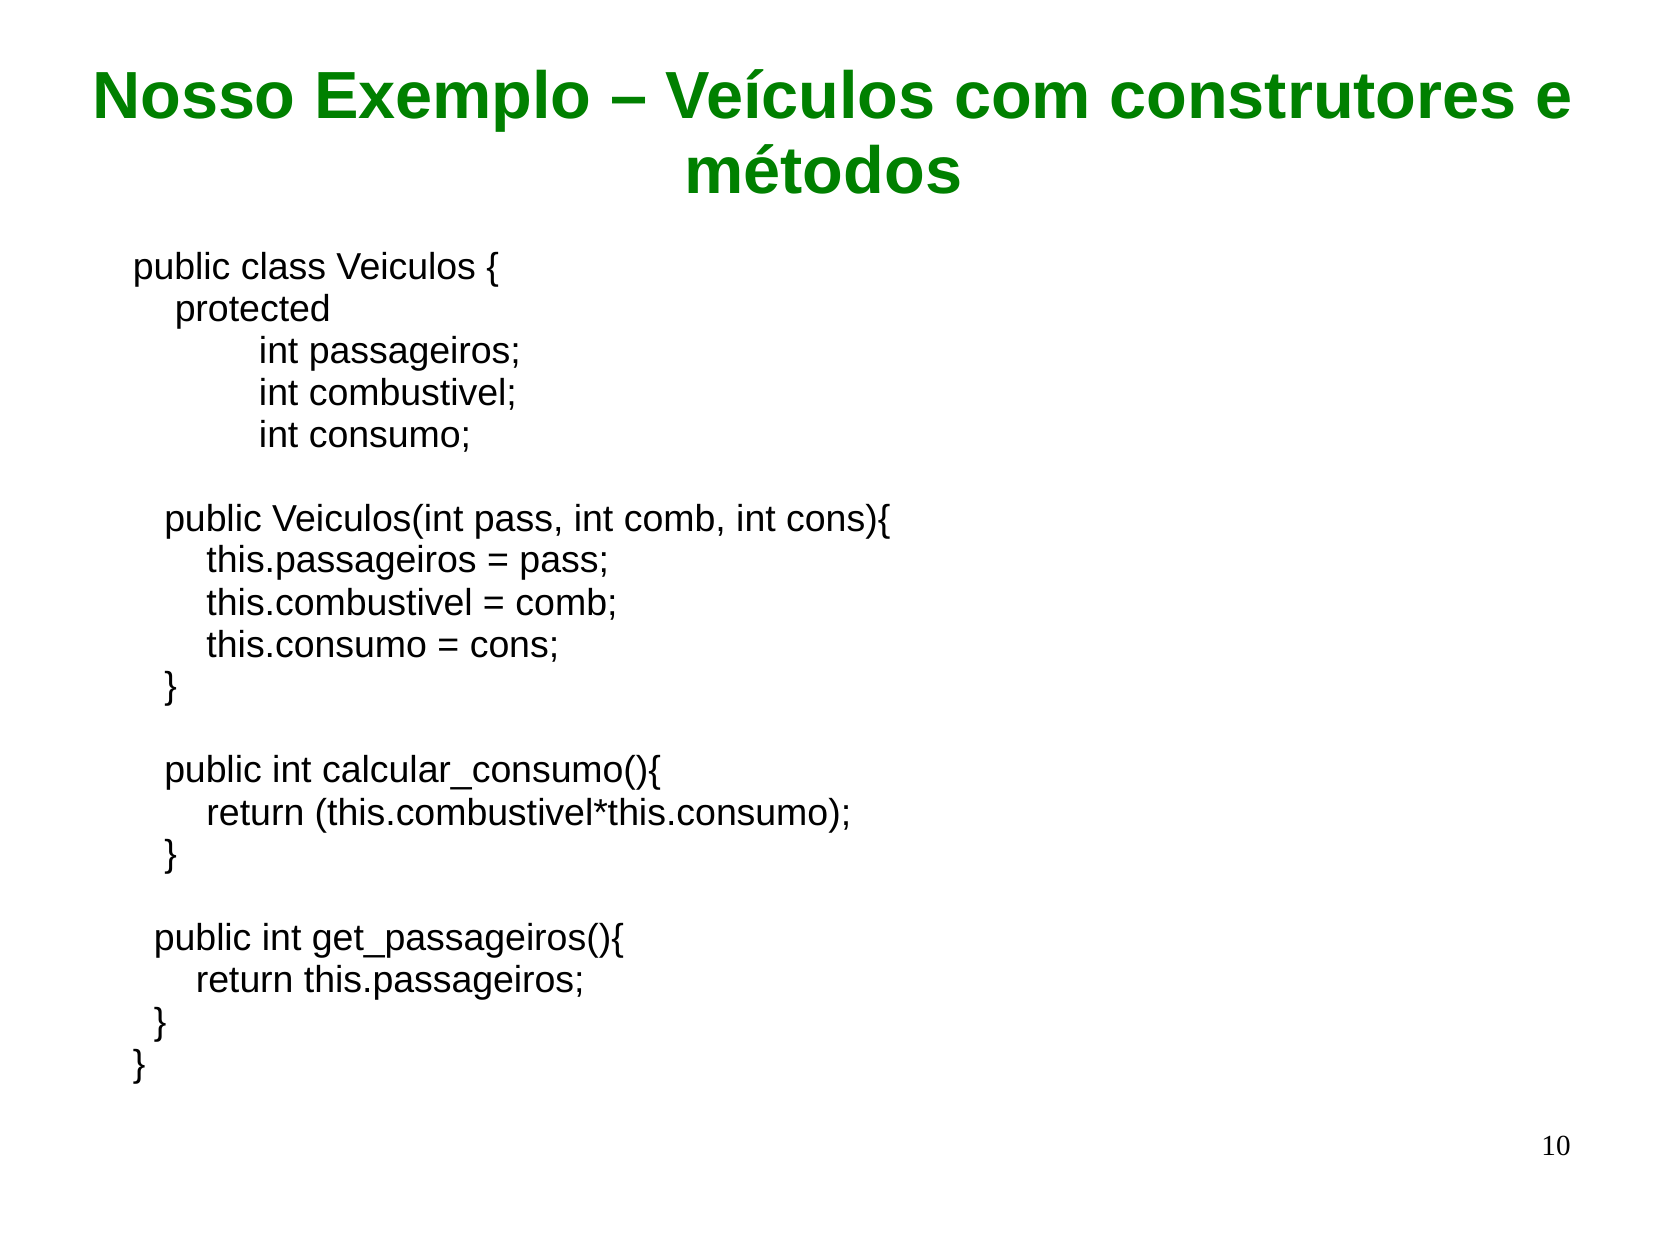

# Nosso Exemplo – Veículos com construtores e métodos
public class Veiculos {
 protected
 int passageiros;
 int combustivel;
 int consumo;
 public Veiculos(int pass, int comb, int cons){
 this.passageiros = pass;
 this.combustivel = comb;
 this.consumo = cons;
 }
 public int calcular_consumo(){
 return (this.combustivel*this.consumo);
 }
 public int get_passageiros(){
 return this.passageiros;
 }
}
10